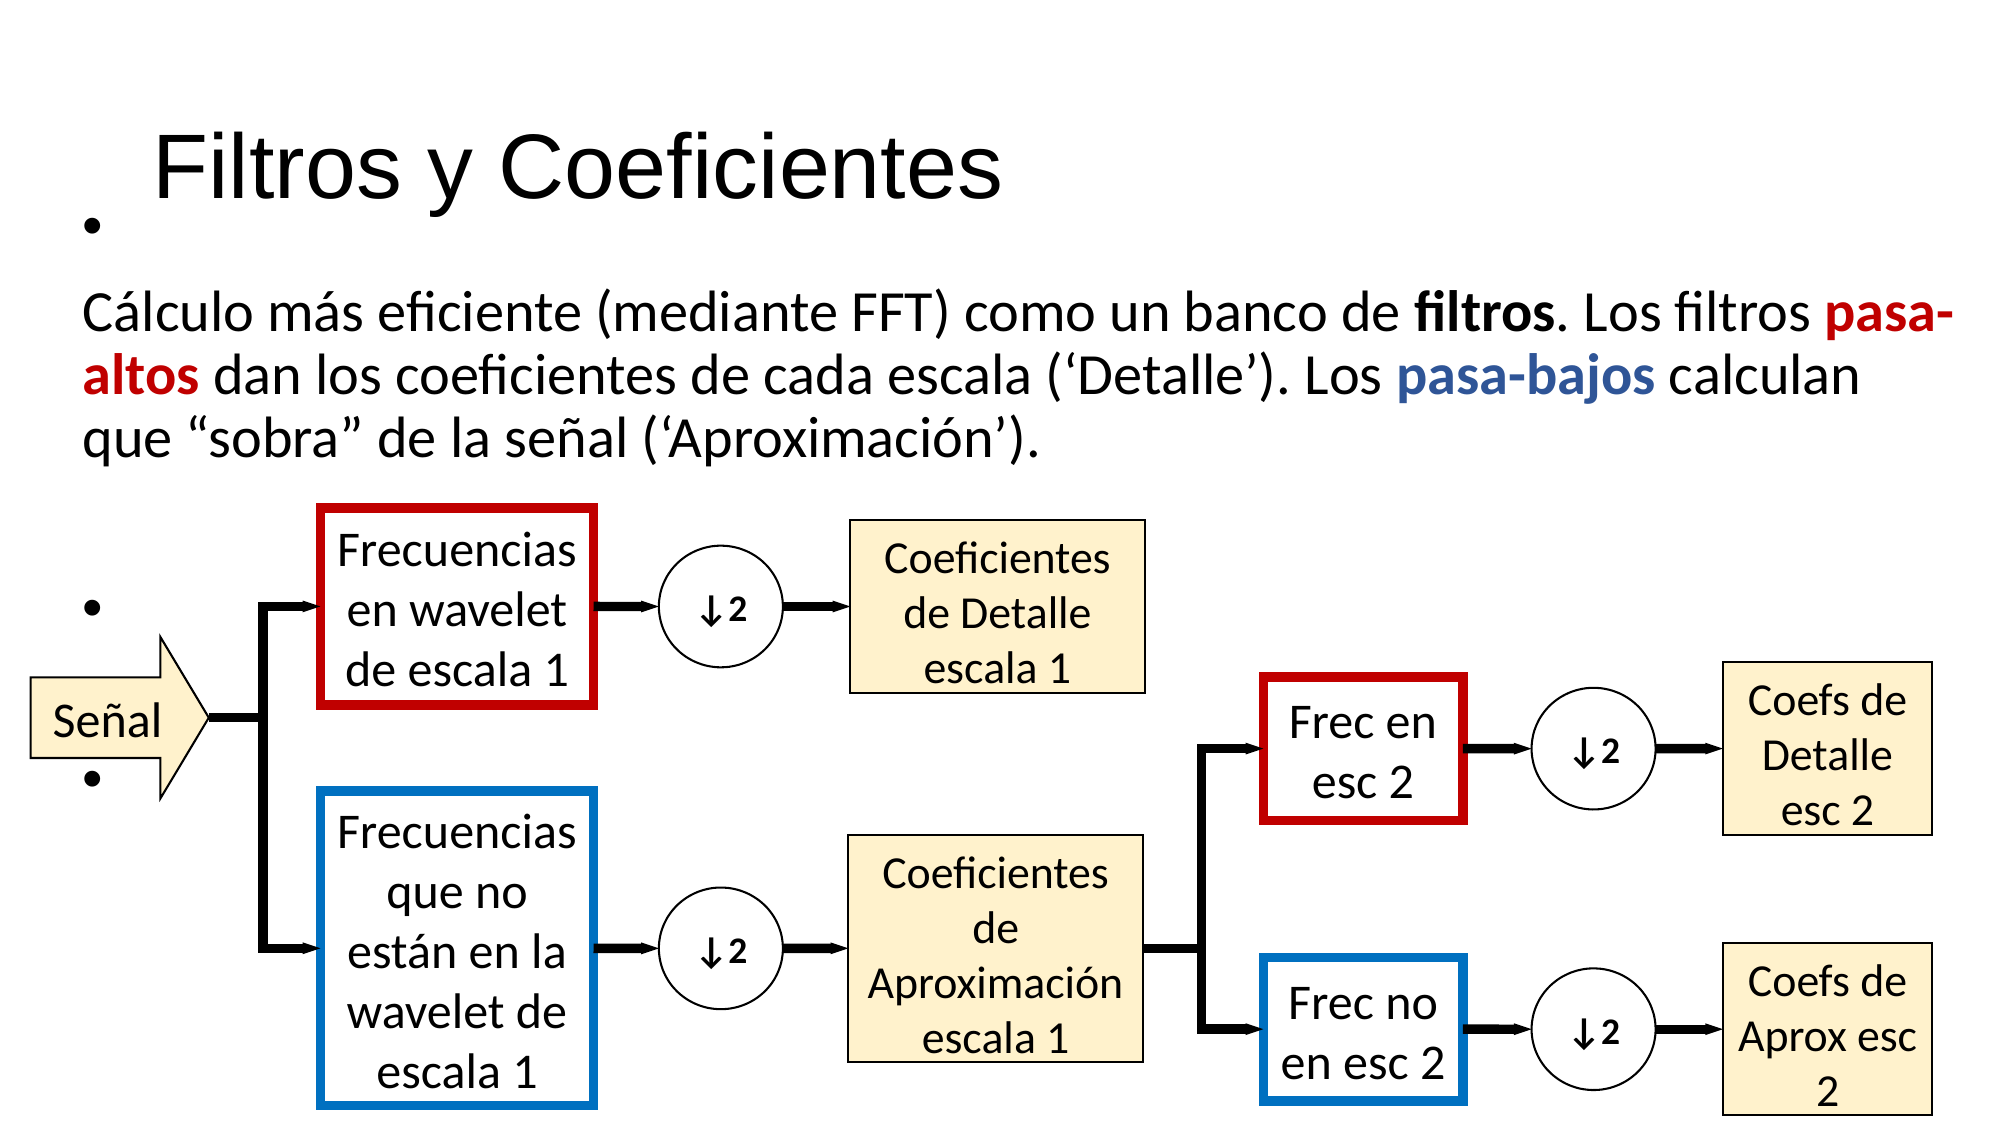

# Filtros y Coeficientes
Cálculo más eficiente (mediante FFT) como un banco de filtros. Los filtros pasa-altos dan los coeficientes de cada escala (‘Detalle’). Los pasa-bajos calculan que “sobra” de la señal (‘Aproximación’).
Frecuencias en wavelet de escala 1
Coeficientes de Detalle escala 1
↓2
Señal
Coefs de Detalle esc 2
Frec en esc 2
↓2
Frecuencias que no están en la wavelet de escala 1
Coeficientes de Aproximación escala 1
↓2
Coefs de Aprox esc 2
Frec no en esc 2
↓2